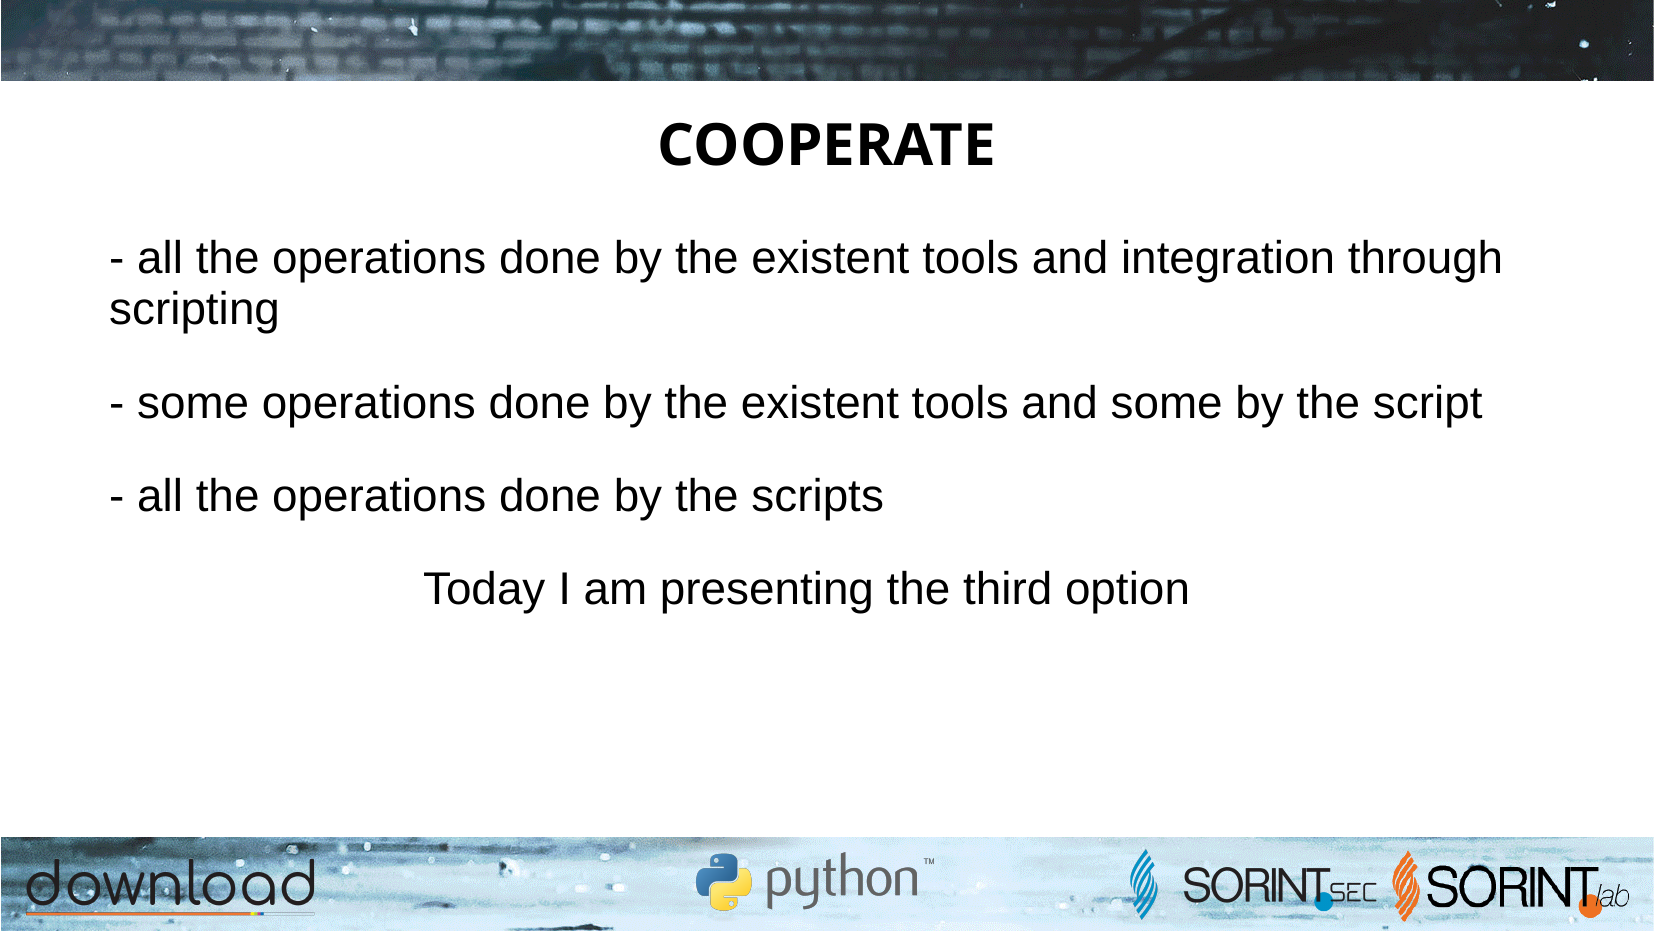

# COOPERATE
- all the operations done by the existent tools and integration through scripting
- some operations done by the existent tools and some by the script
- all the operations done by the scripts
Today I am presenting the third option